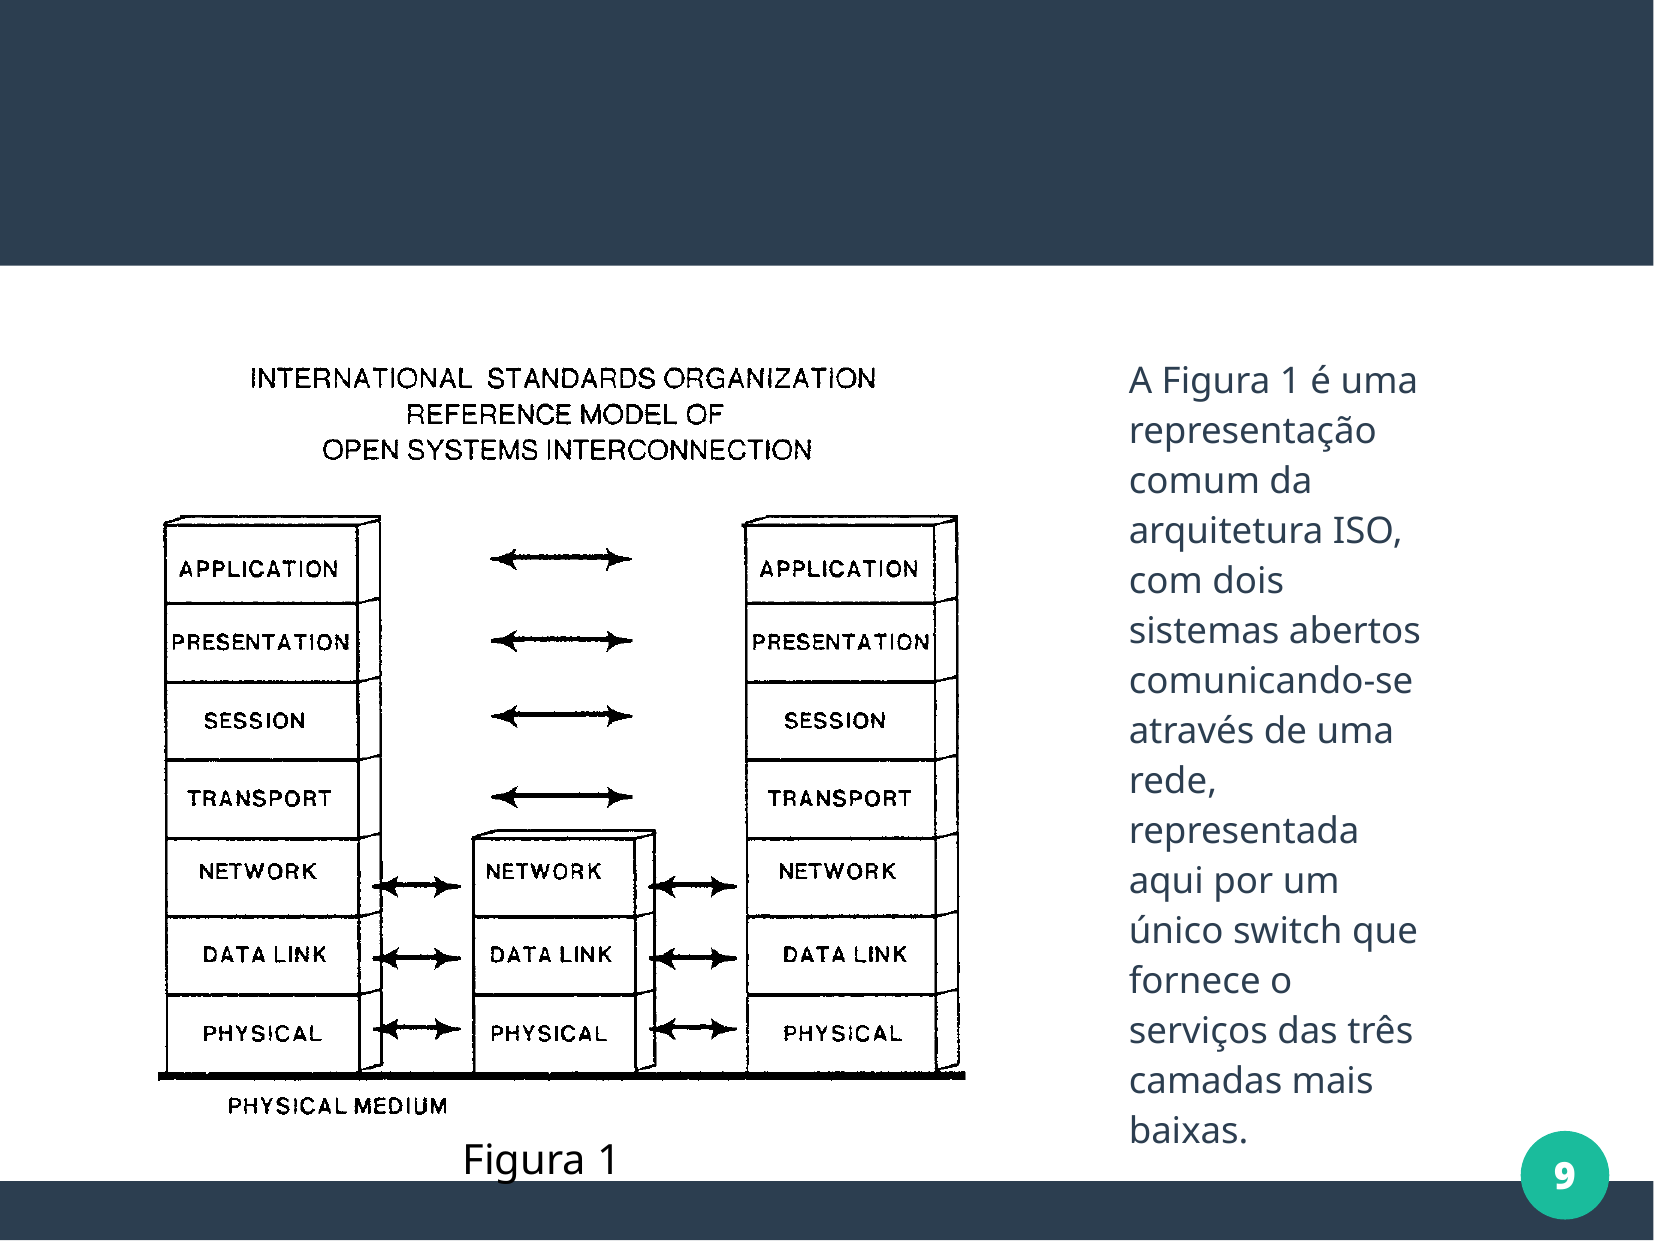

# A Figura 1 é uma representação comum da arquitetura ISO, com dois sistemas abertos comunicando-se através de uma rede, representada aqui por um único switch que fornece o serviços das três camadas mais baixas.
9
 Figura 1